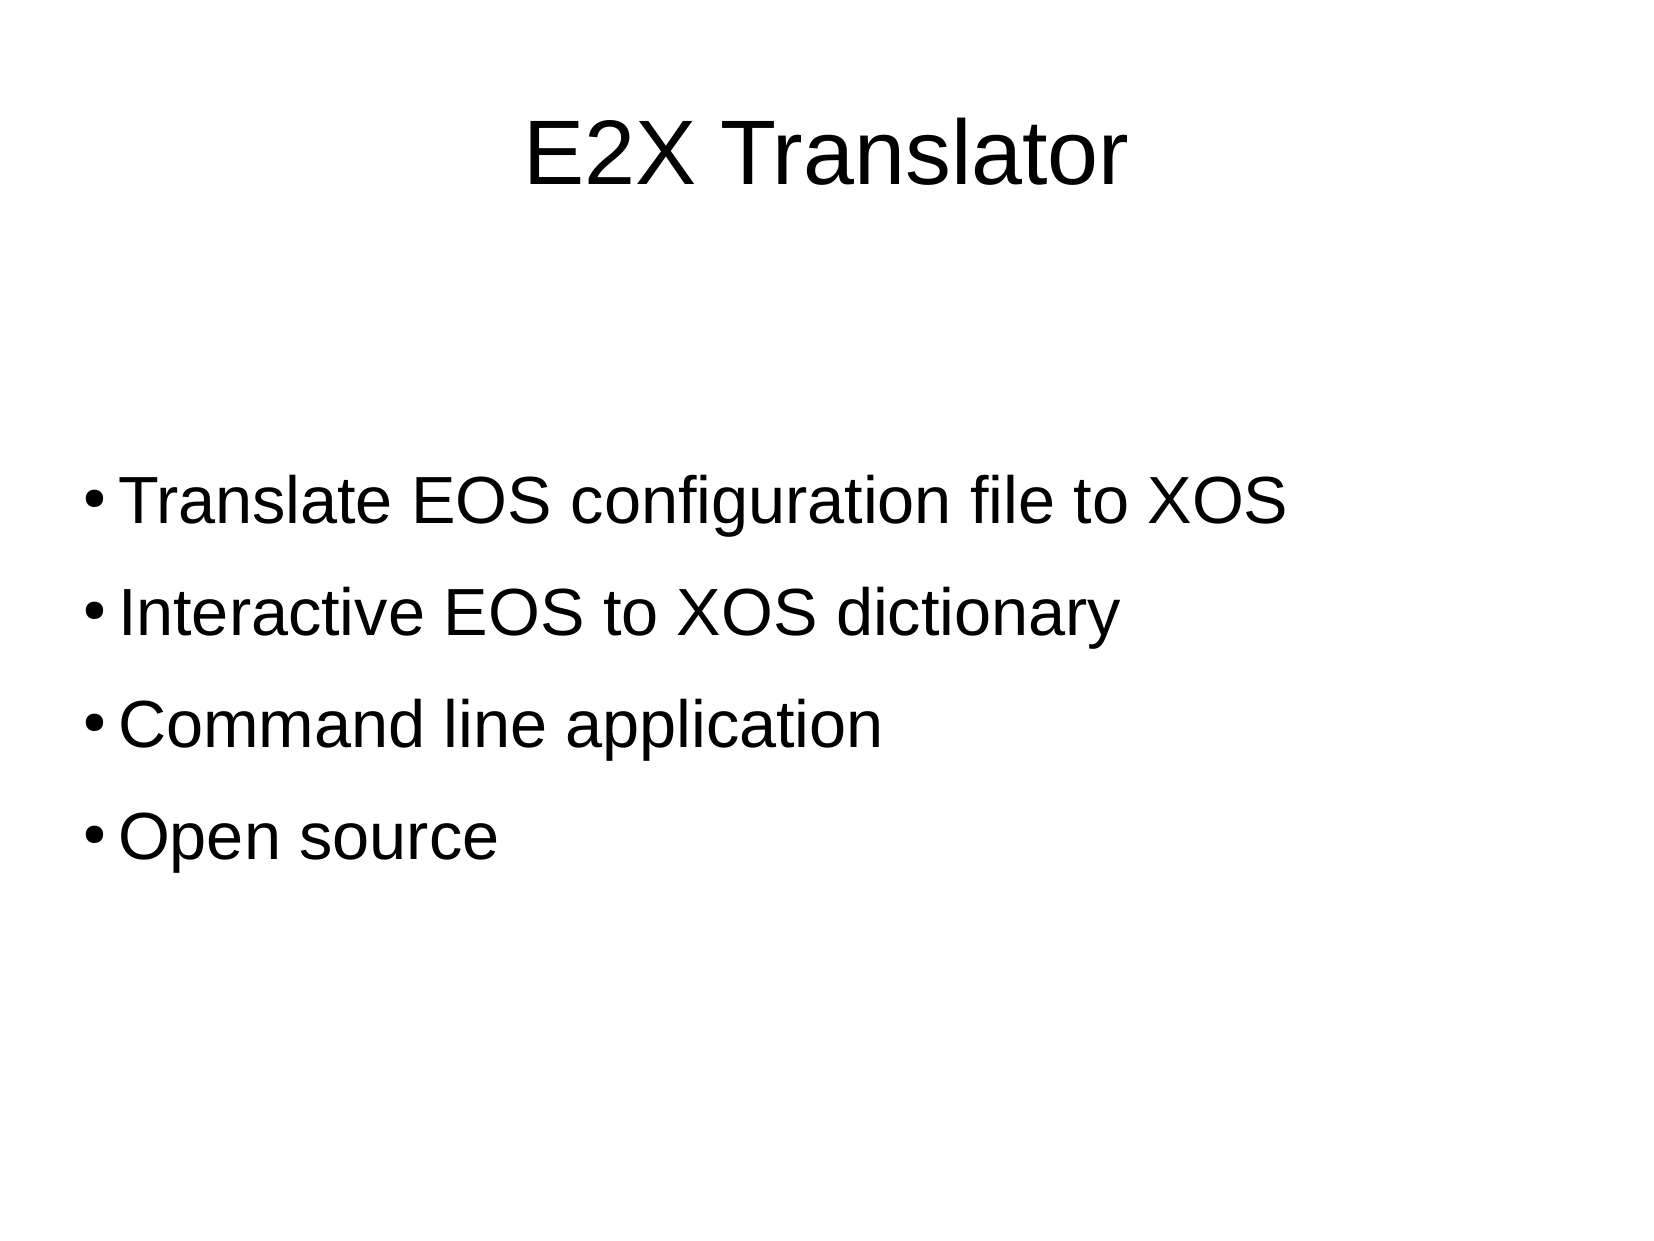

E2X Translator
# Translate EOS configuration file to XOS
Interactive EOS to XOS dictionary
Command line application
Open source